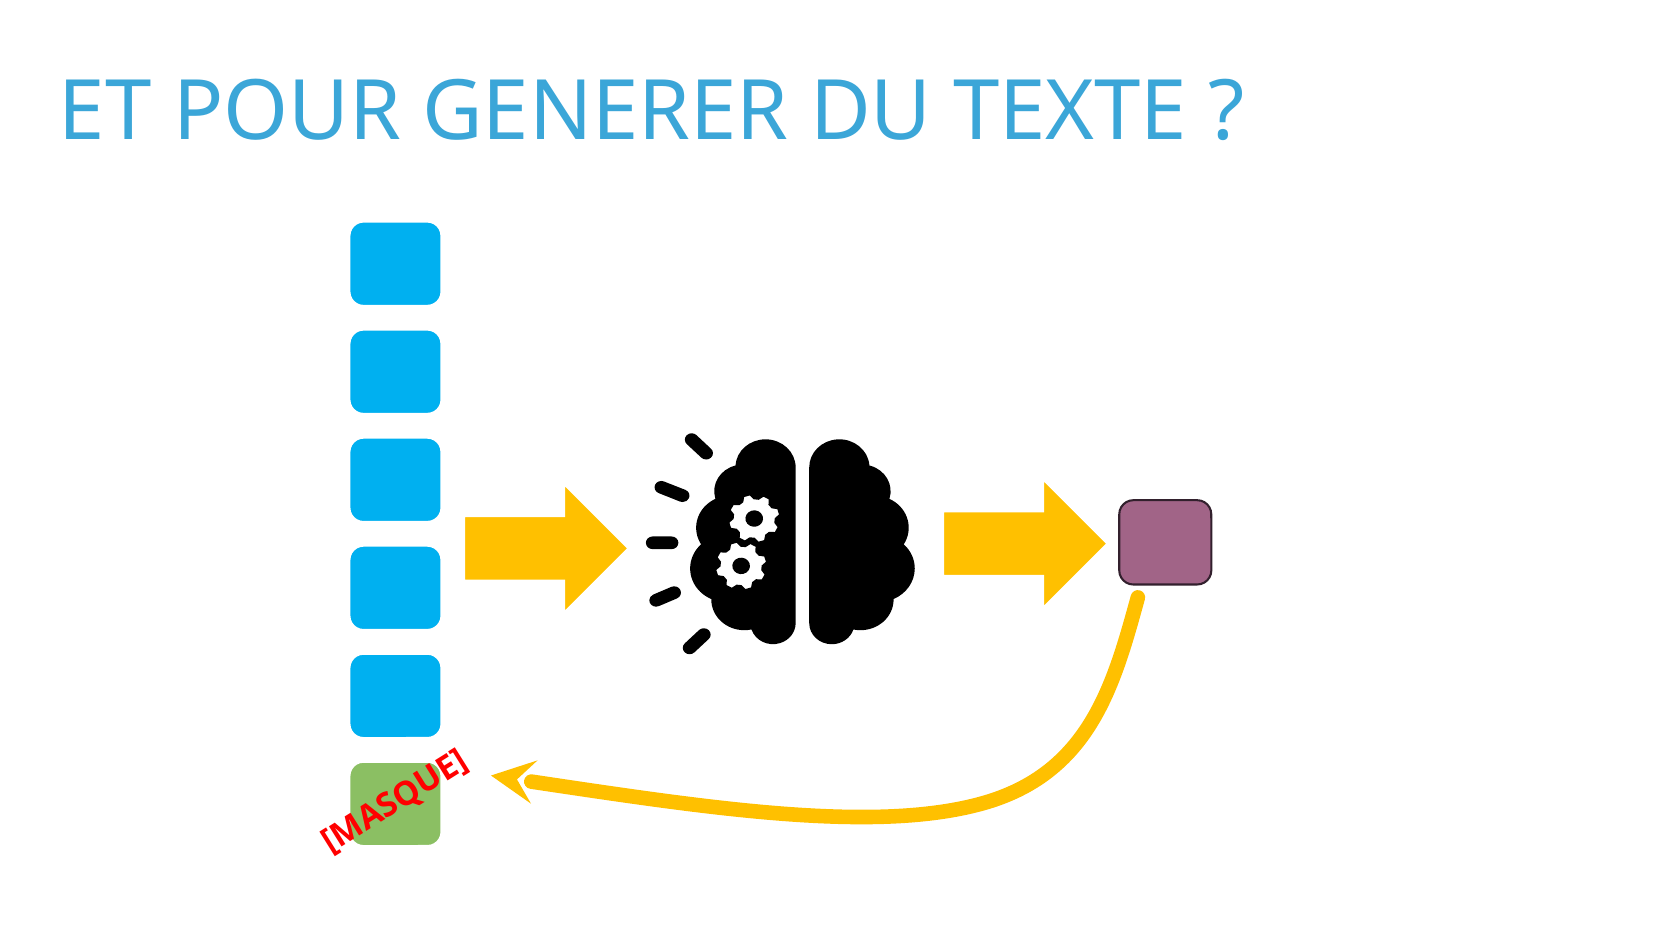

# Et pour generer du texte ?
[MASQUE]